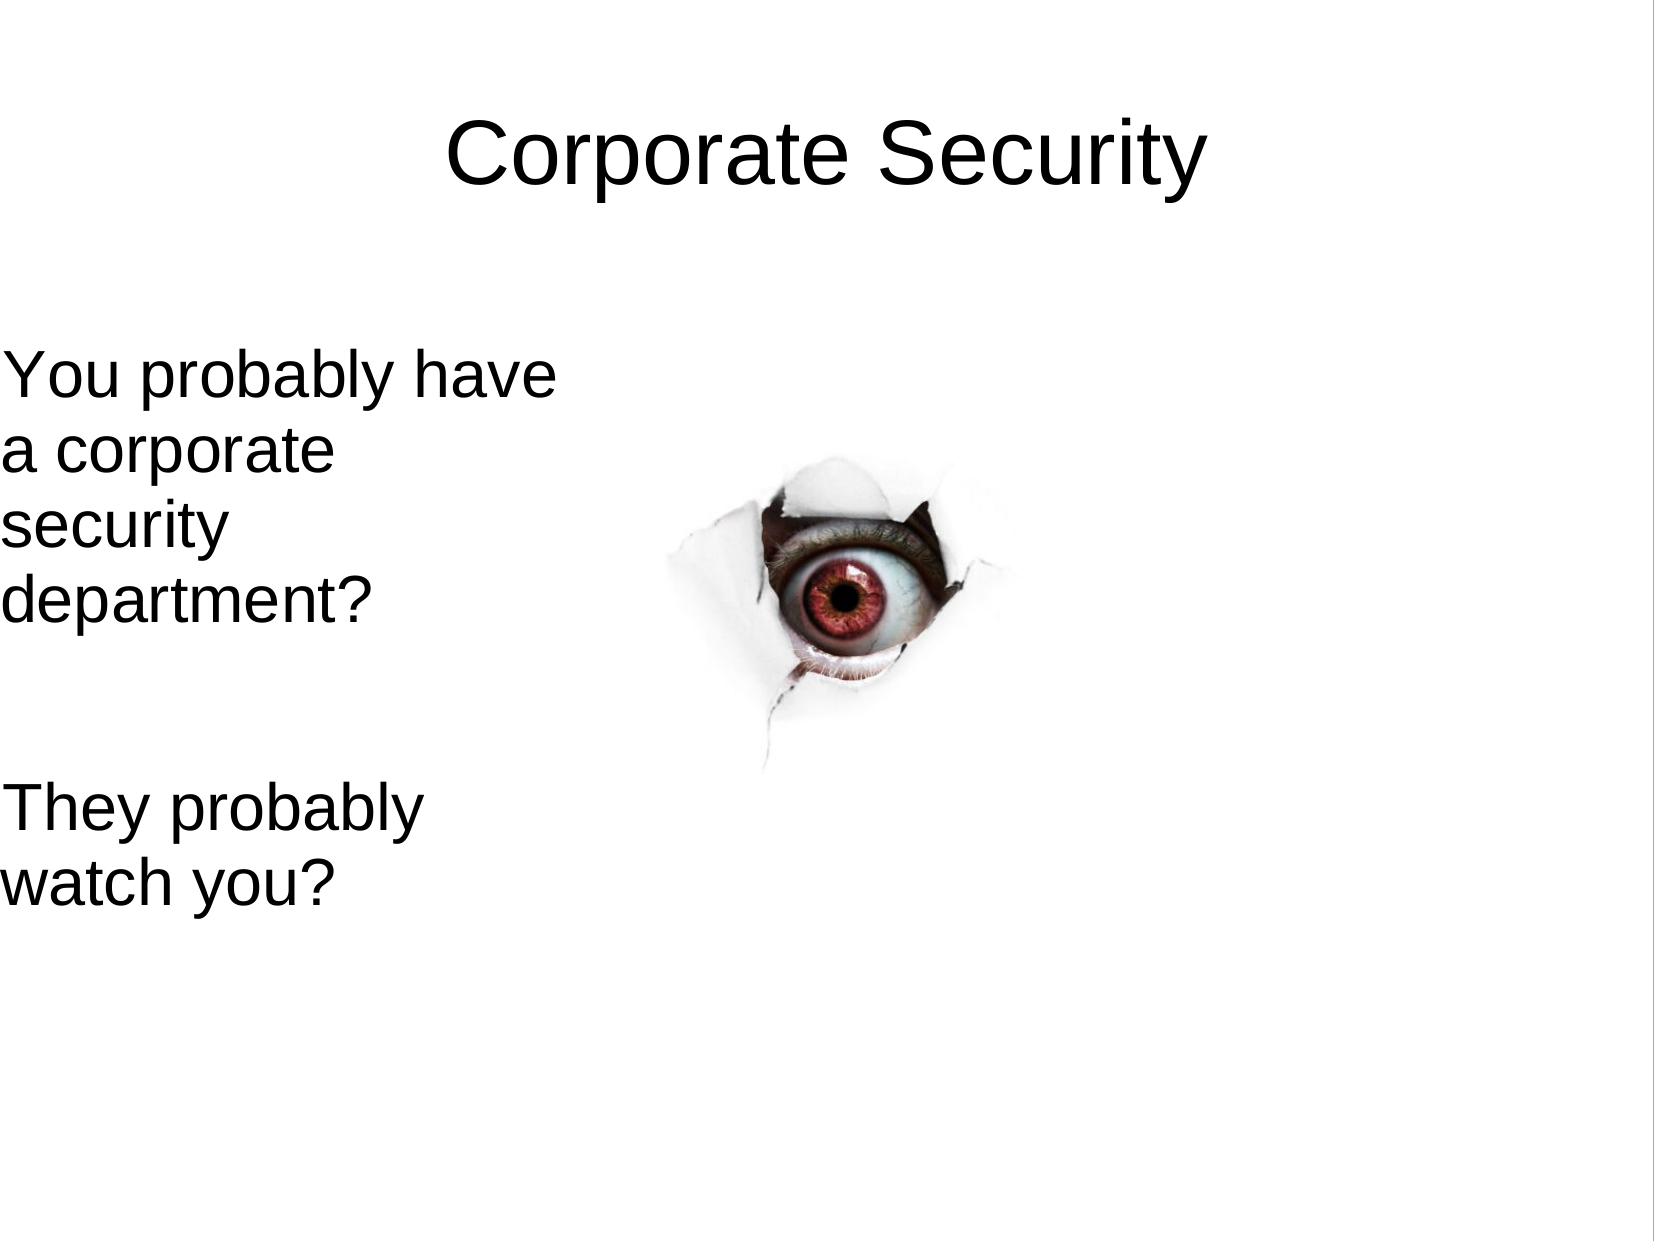

# Corporate Security
You probably have a corporate security department?
They probably watch you?